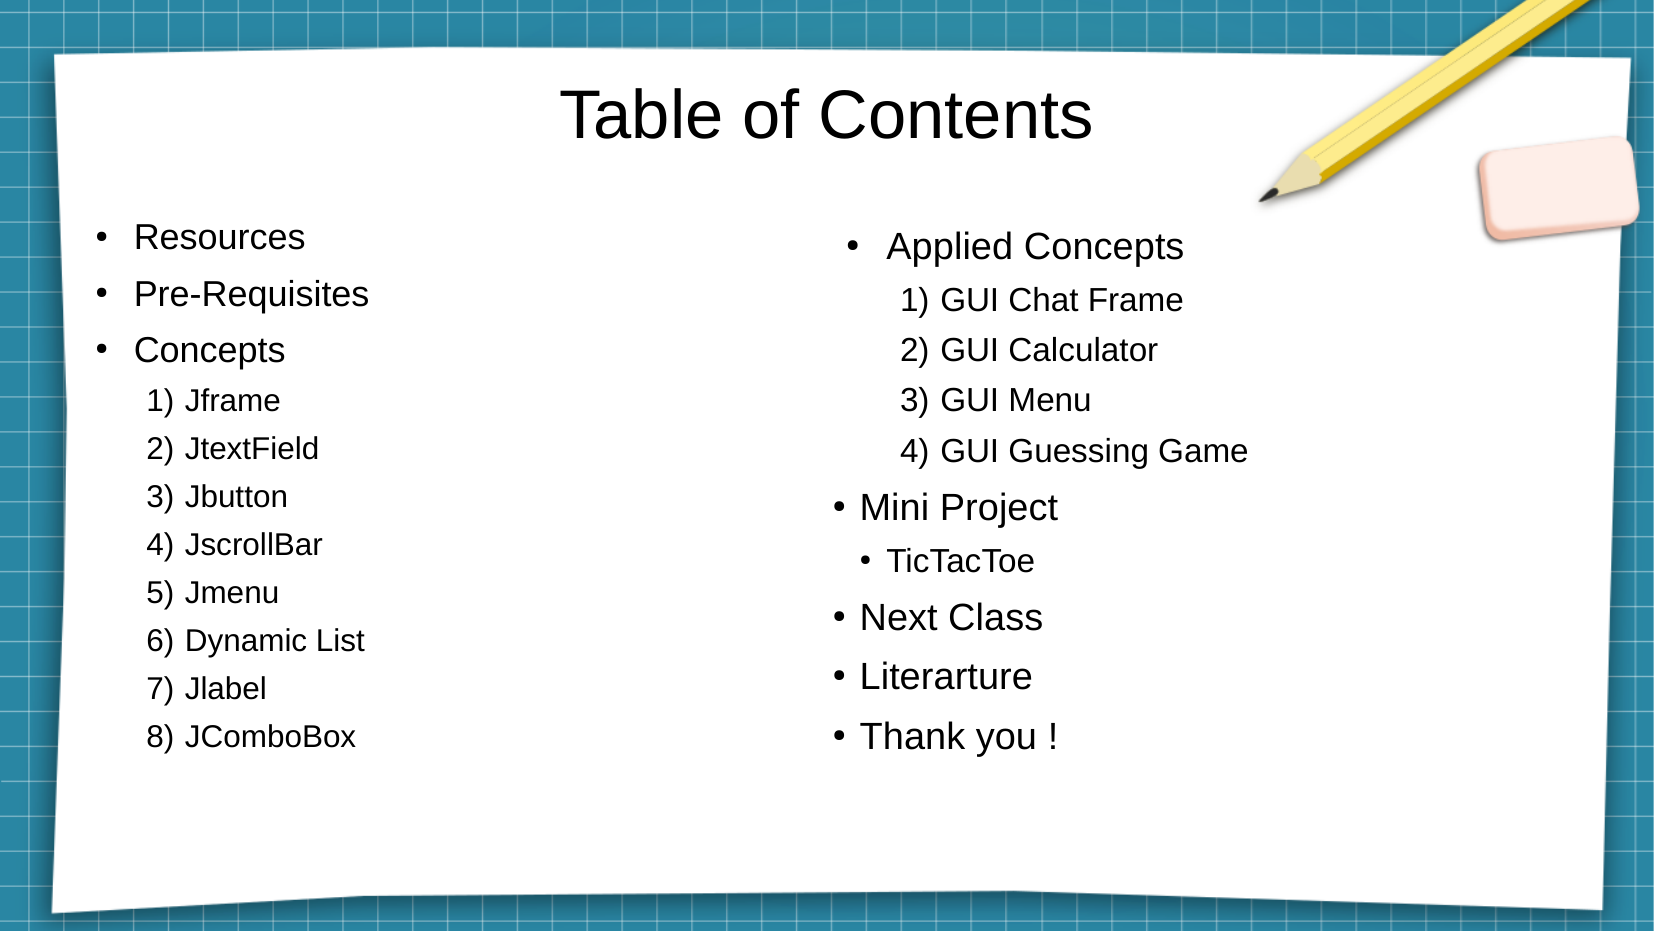

# Table of Contents
Resources
Pre-Requisites
Concepts
Jframe
JtextField
Jbutton
JscrollBar
Jmenu
Dynamic List
Jlabel
JComboBox
Applied Concepts
GUI Chat Frame
GUI Calculator
GUI Menu
GUI Guessing Game
Mini Project
TicTacToe
Next Class
Literarture
Thank you !